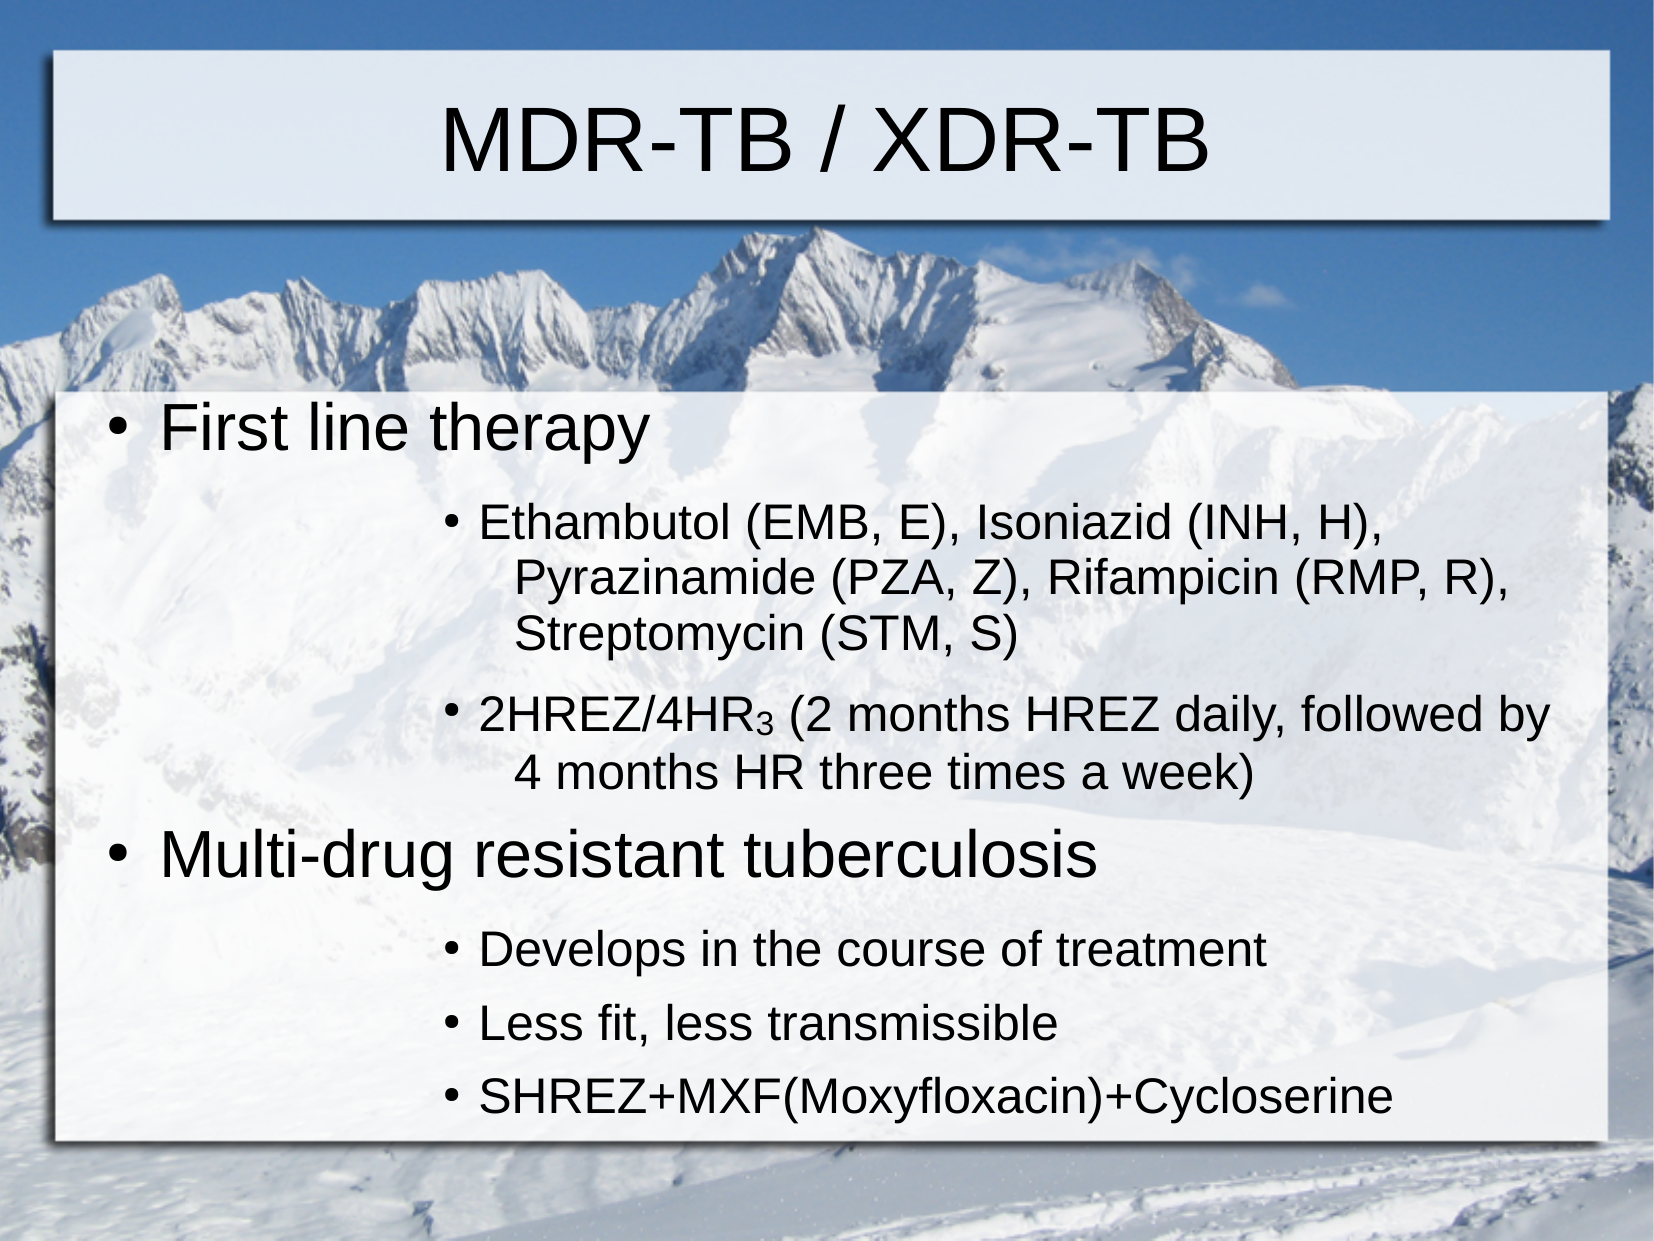

# MDR-TB / XDR-TB
First line therapy
Ethambutol (EMB, E), Isoniazid (INH, H), Pyrazinamide (PZA, Z), Rifampicin (RMP, R), Streptomycin (STM, S)
2HREZ/4HR3 (2 months HREZ daily, followed by 4 months HR three times a week)
Multi-drug resistant tuberculosis
Develops in the course of treatment
Less fit, less transmissible
SHREZ+MXF(Moxyfloxacin)+Cycloserine